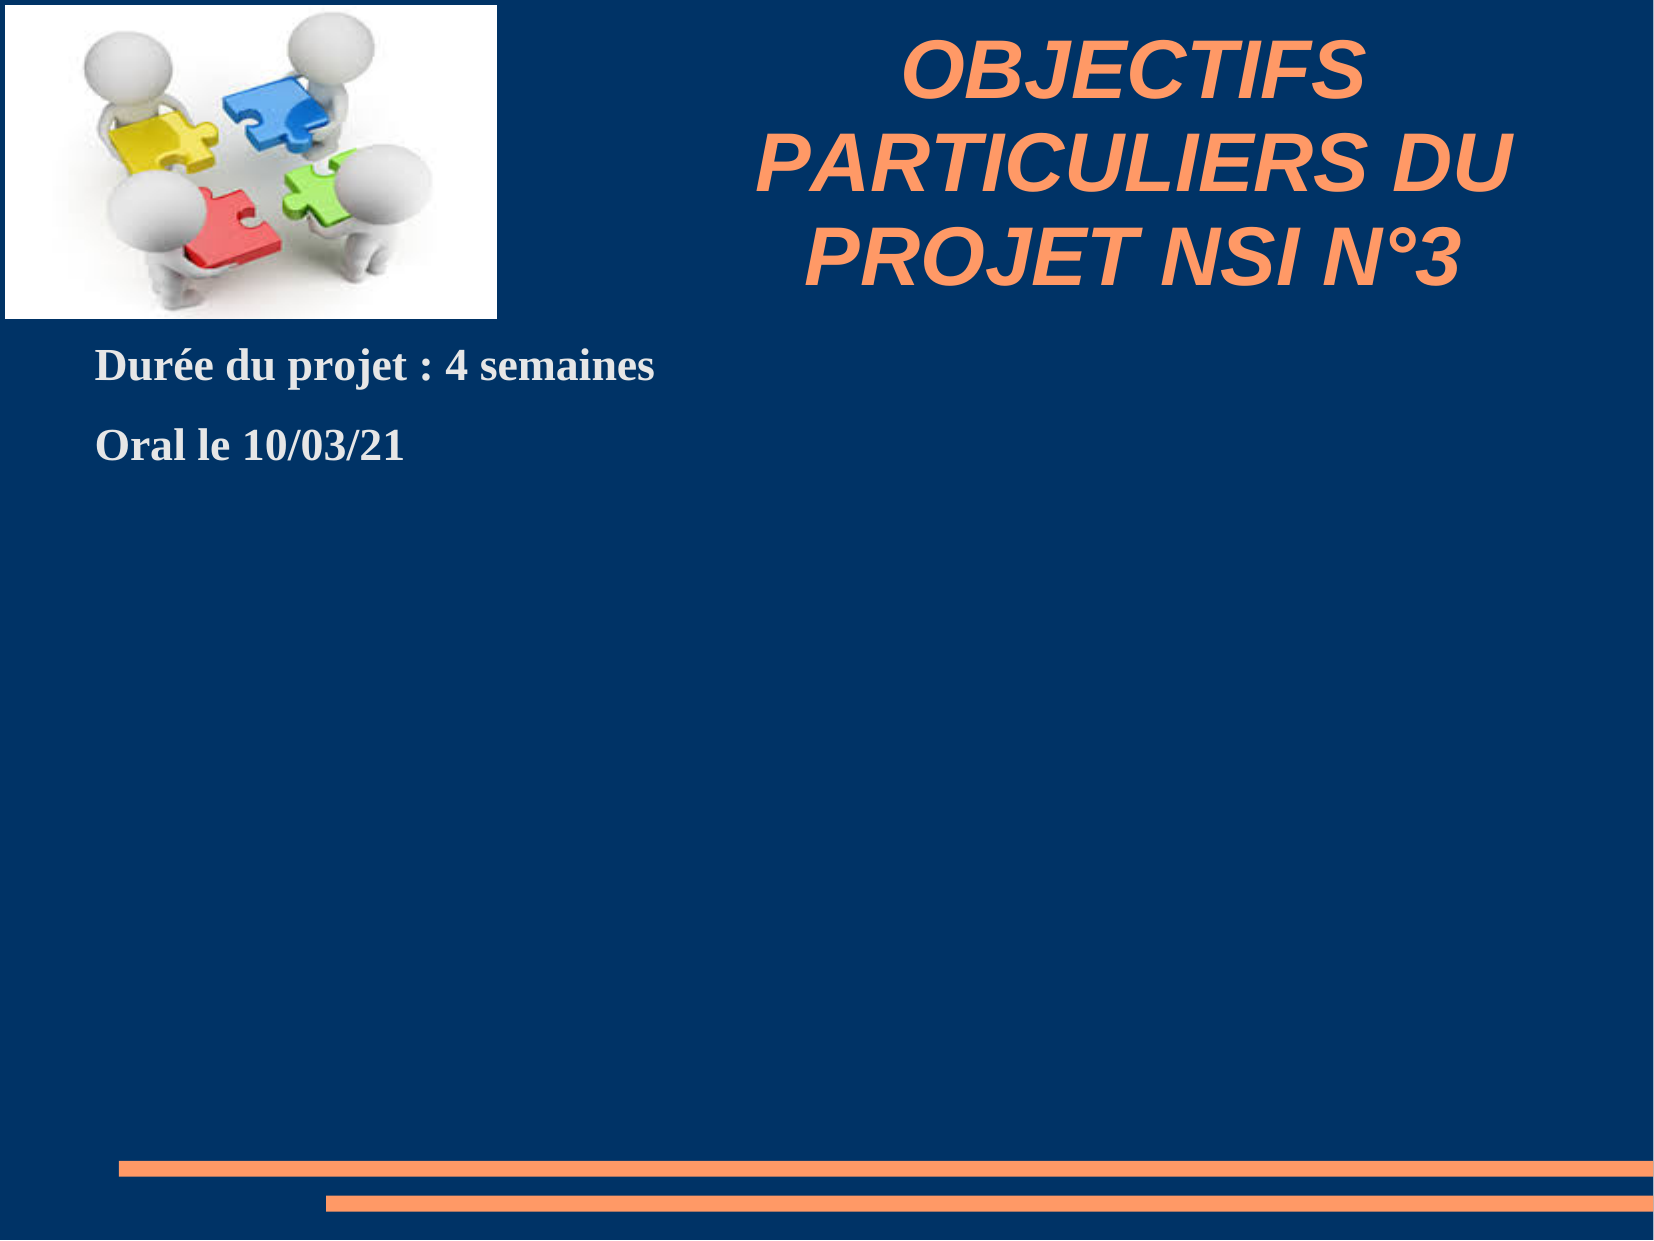

# OBJECTIFS PARTICULIERS DU PROJET NSI N°3
Durée du projet : 4 semaines
Oral le 10/03/21